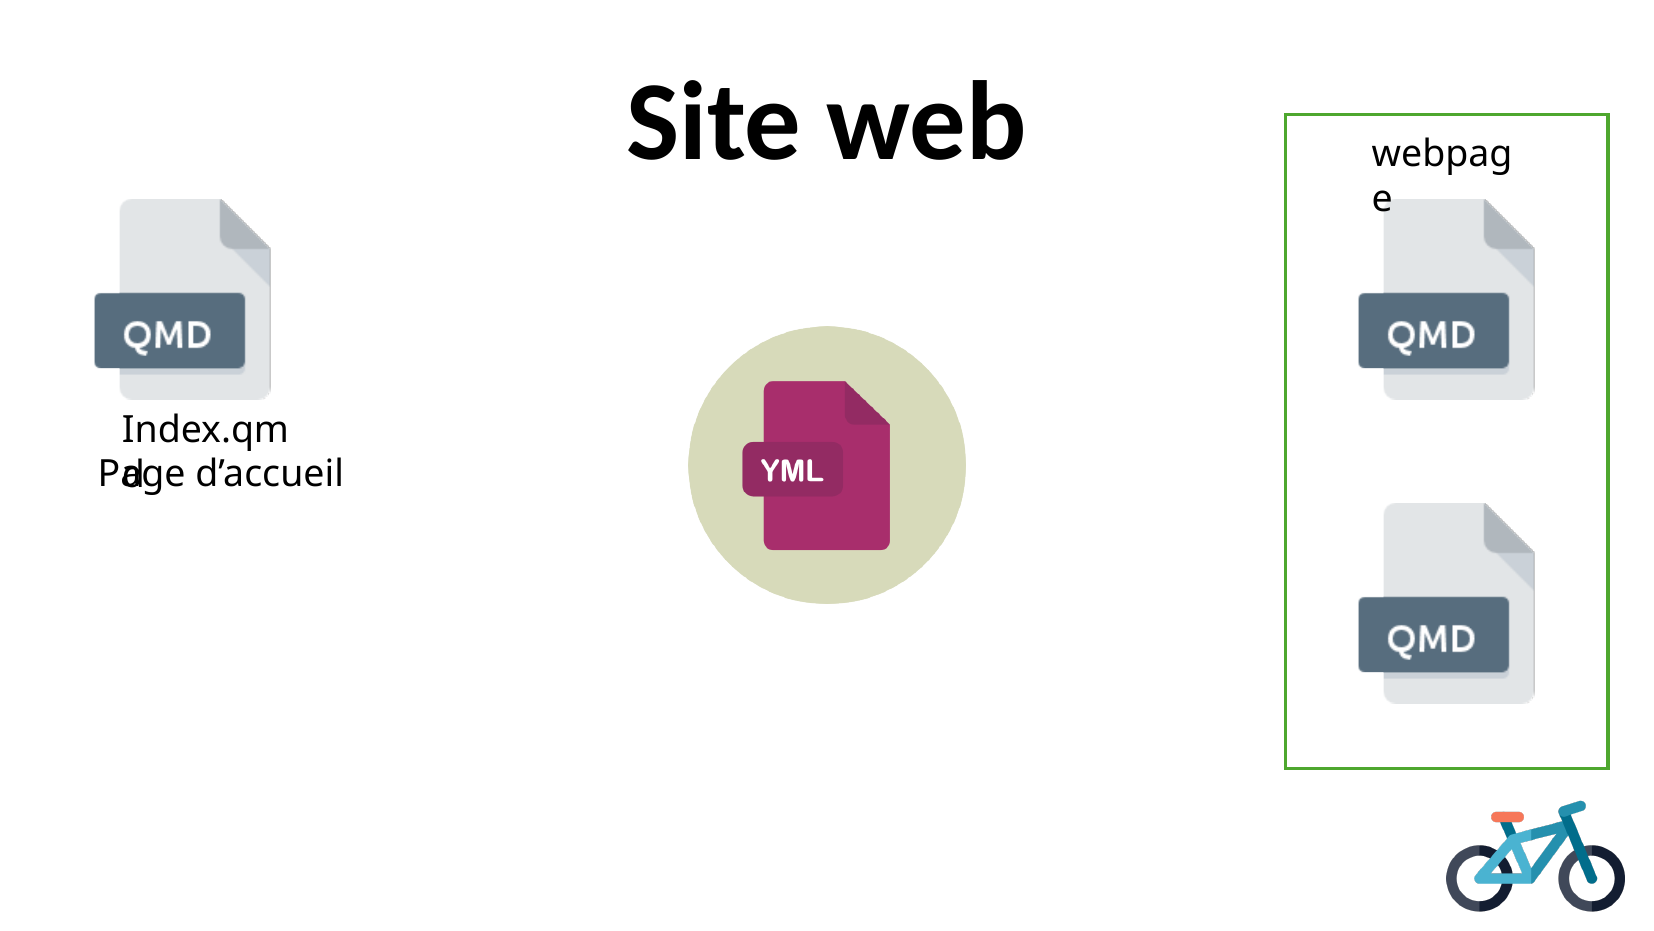

# Site web
webpage
Index.qmd
Page d’accueil